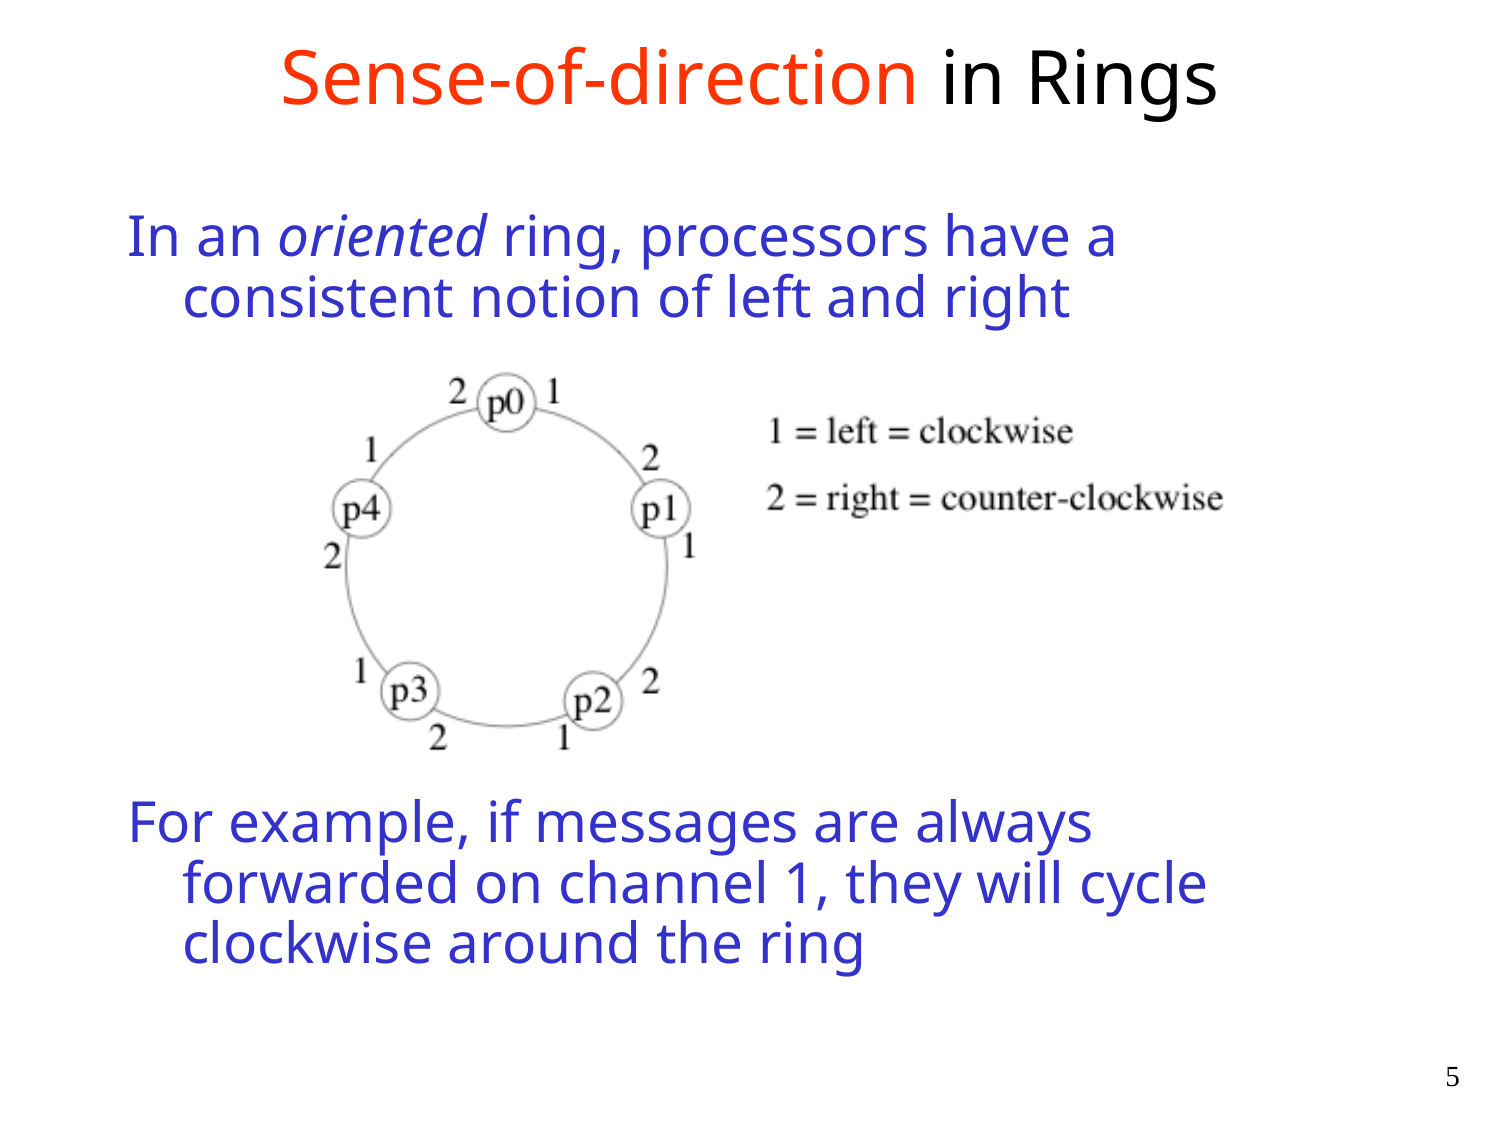

# Sense-of-direction in Rings
In an oriented ring, processors have a consistent notion of left and right
For example, if messages are always forwarded on channel 1, they will cycle clockwise around the ring